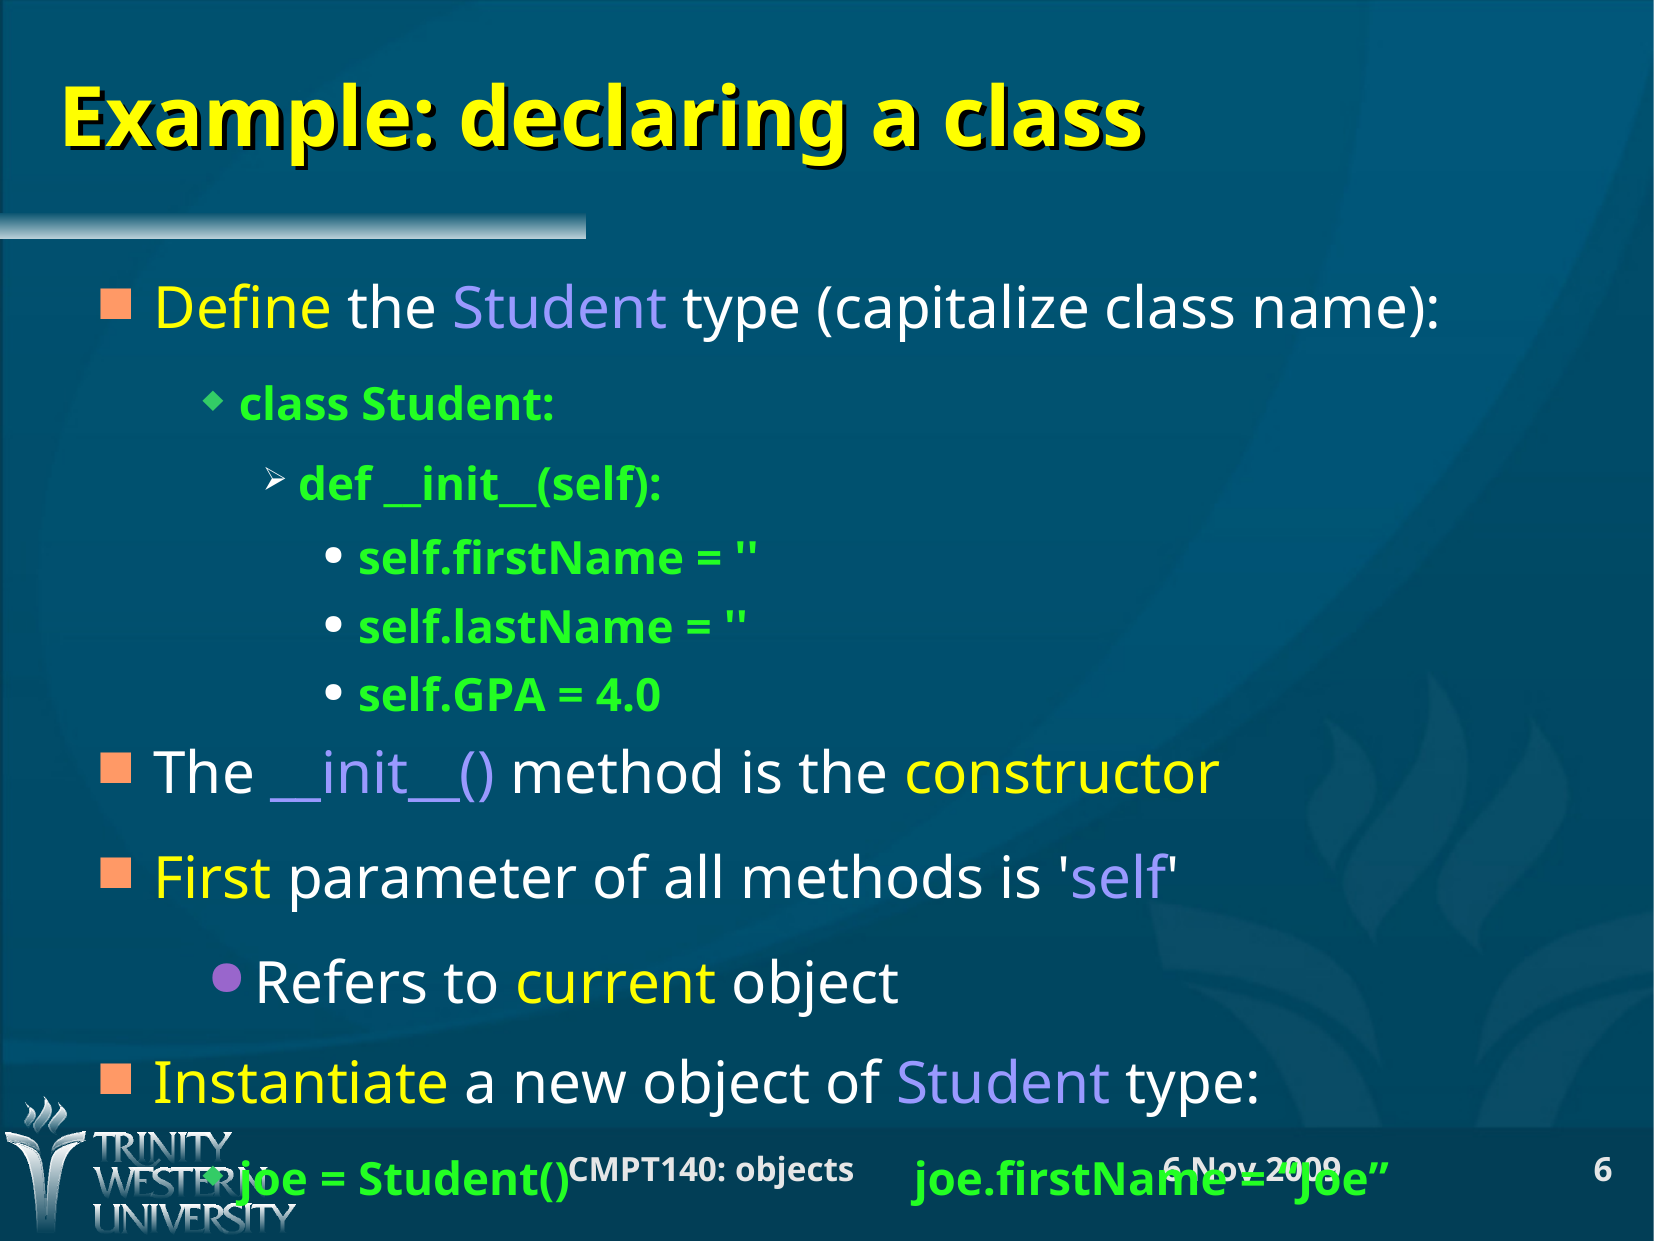

# Example: declaring a class
Define the Student type (capitalize class name):
class Student:
def __init__(self):
self.firstName = ''
self.lastName = ''
self.GPA = 4.0
The __init__() method is the constructor
First parameter of all methods is 'self'
Refers to current object
Instantiate a new object of Student type:
joe = Student()					joe.firstName = “Joe”
CMPT140: objects
6 Nov 2009
6